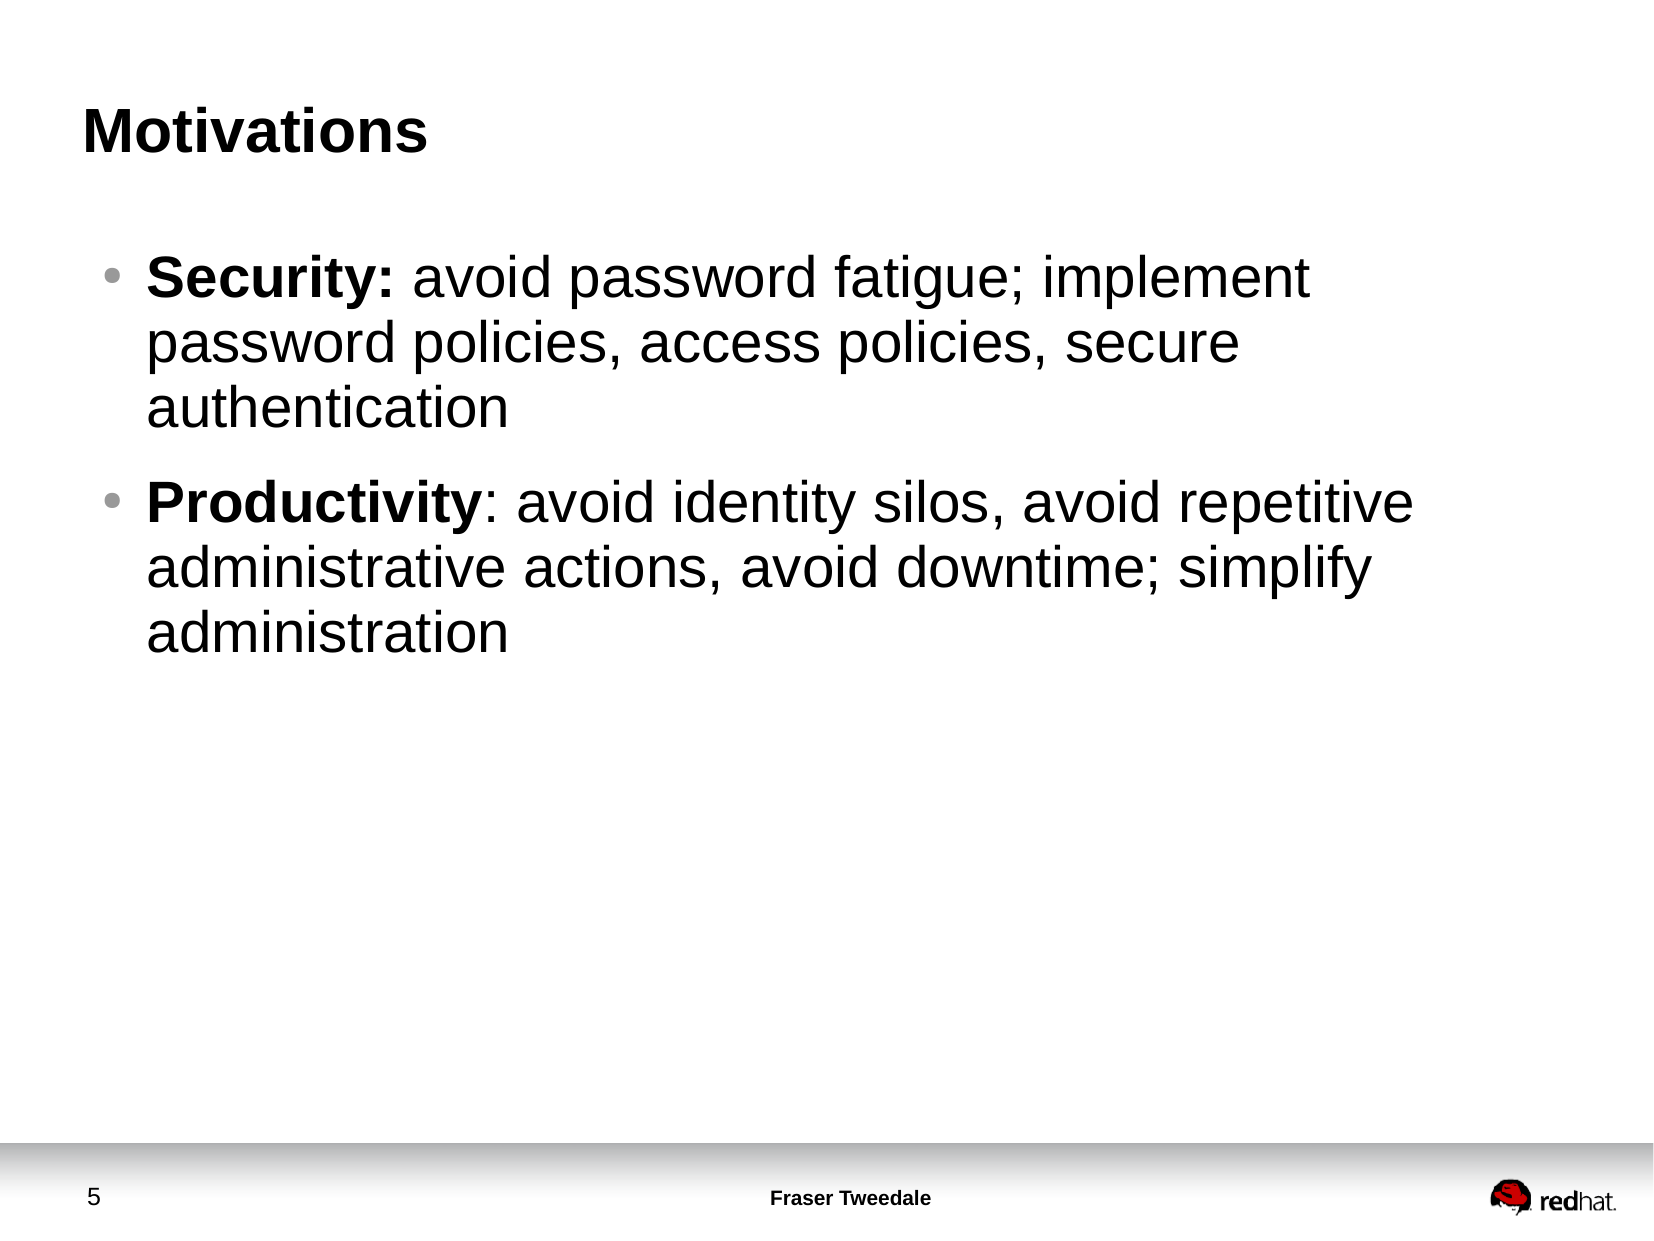

# Motivations
Security: avoid password fatigue; implement password policies, access policies, secure authentication
Productivity: avoid identity silos, avoid repetitive administrative actions, avoid downtime; simplify administration